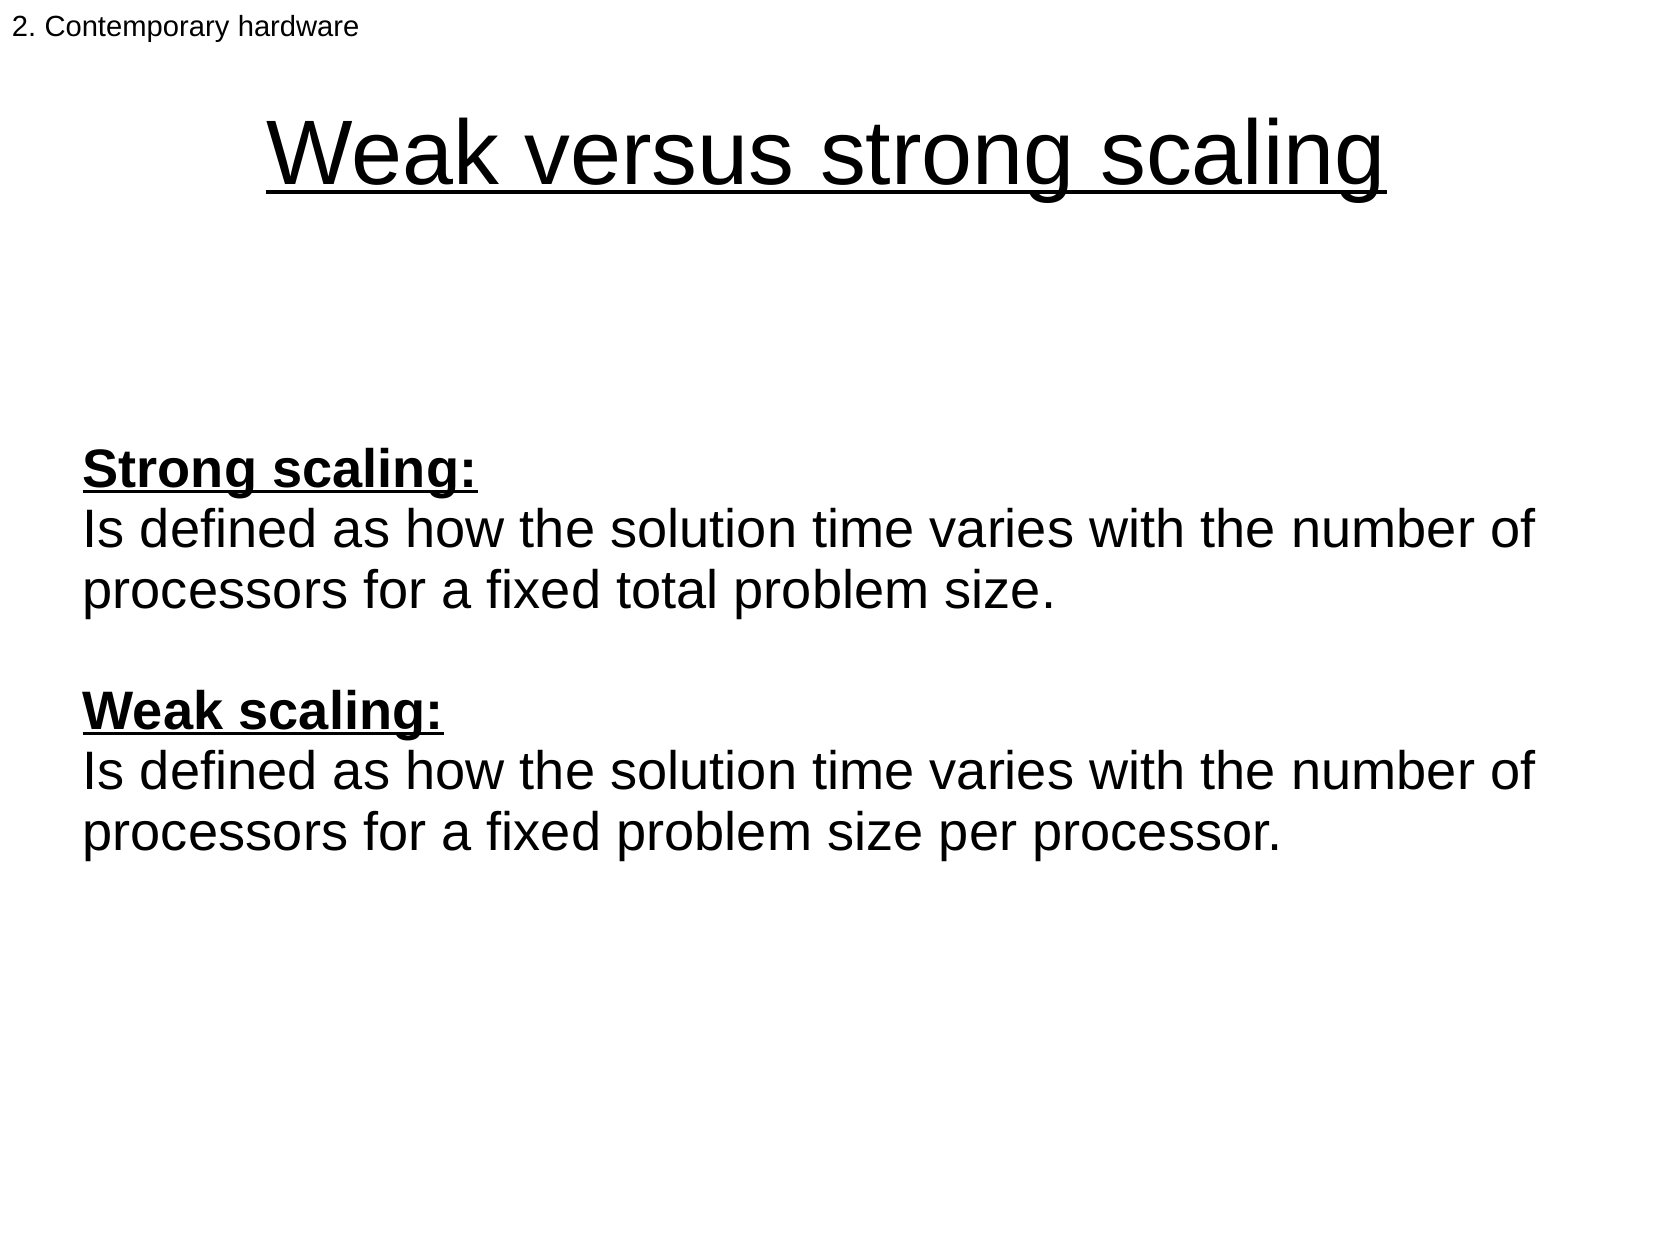

2. Contemporary hardware
# Weak versus strong scaling
Strong scaling:
Is defined as how the solution time varies with the number of processors for a fixed total problem size.
Weak scaling:
Is defined as how the solution time varies with the number of processors for a fixed problem size per processor.